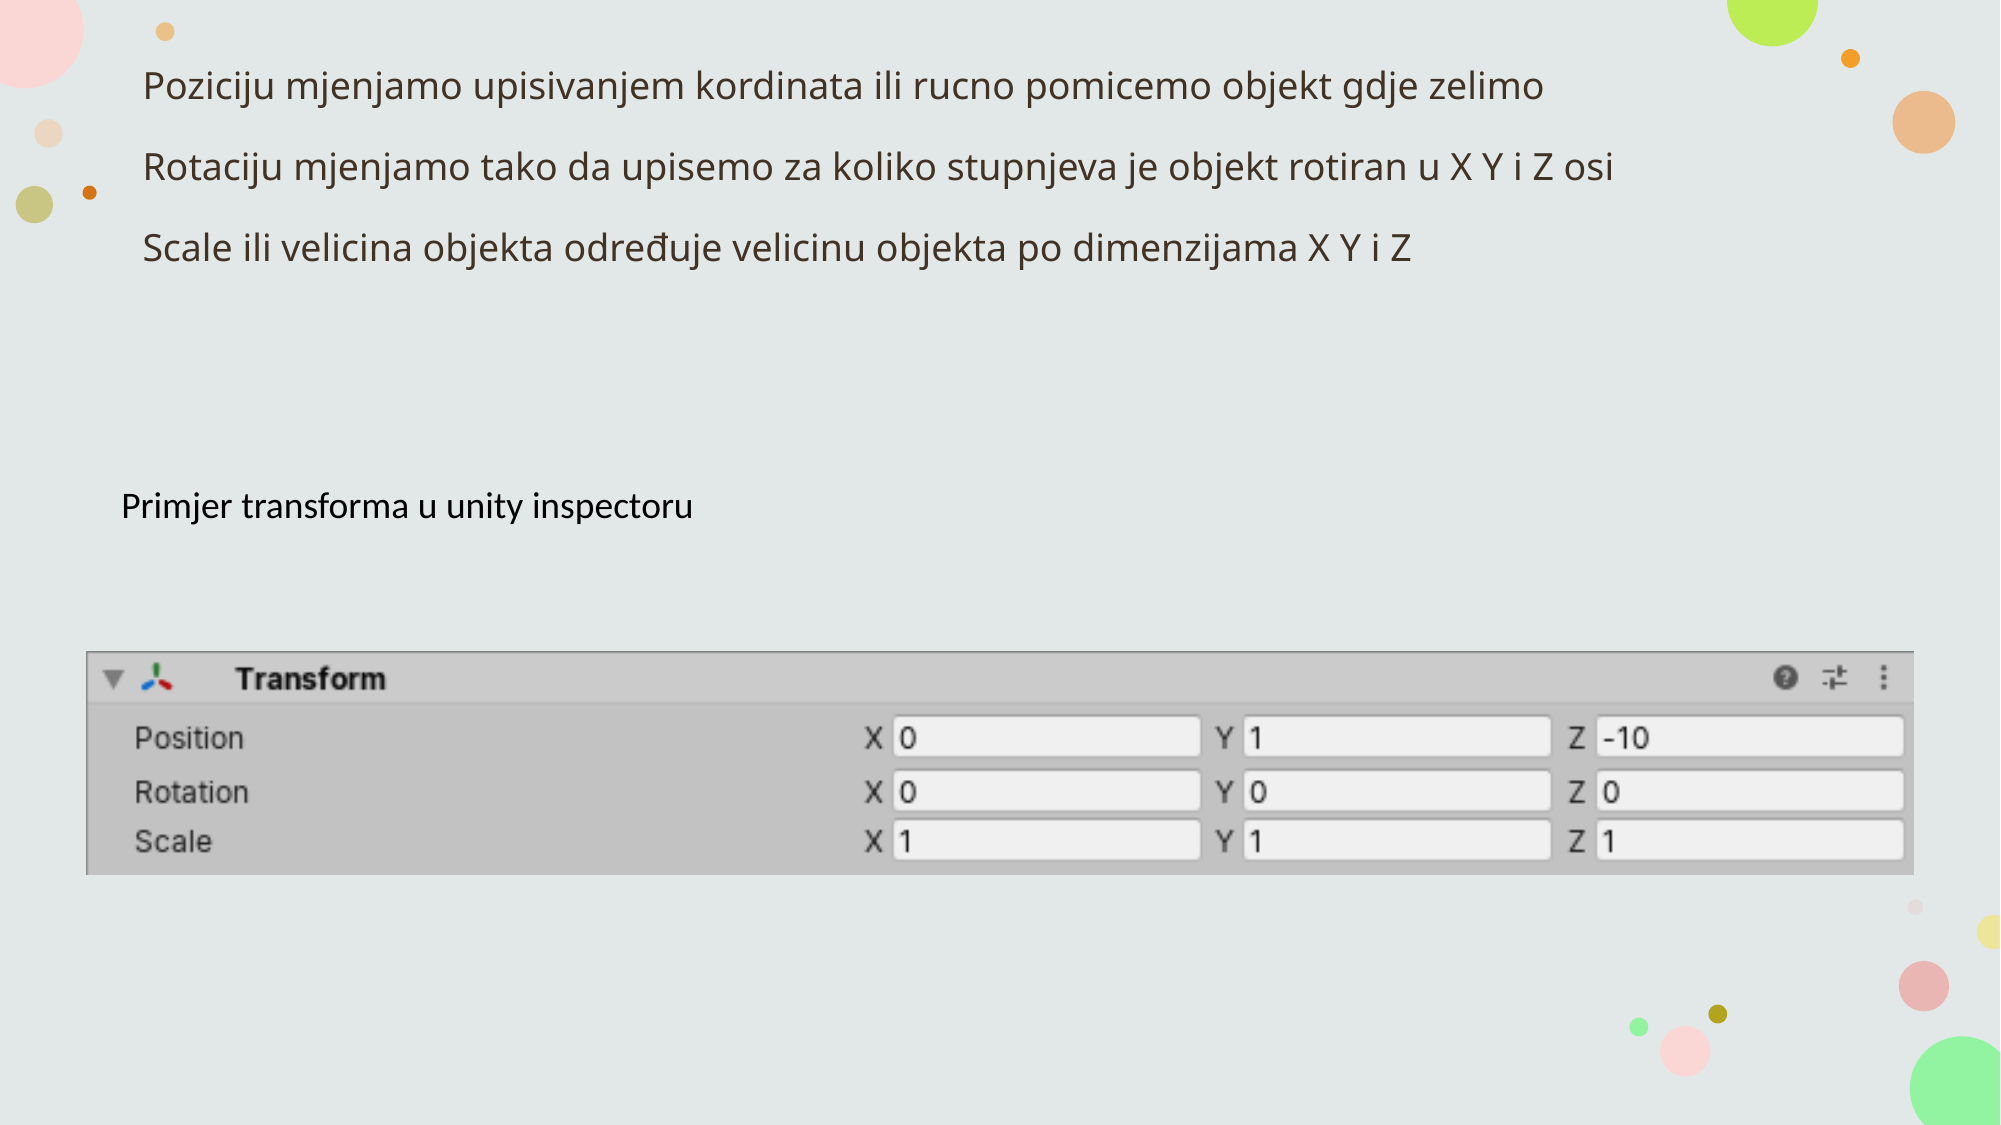

# Poziciju mjenjamo upisivanjem kordinata ili rucno pomicemo objekt gdje zelimo Rotaciju mjenjamo tako da upisemo za koliko stupnjeva je objekt rotiran u X Y i Z osi Scale ili velicina objekta određuje velicinu objekta po dimenzijama X Y i Z
Primjer transforma u unity inspectoru